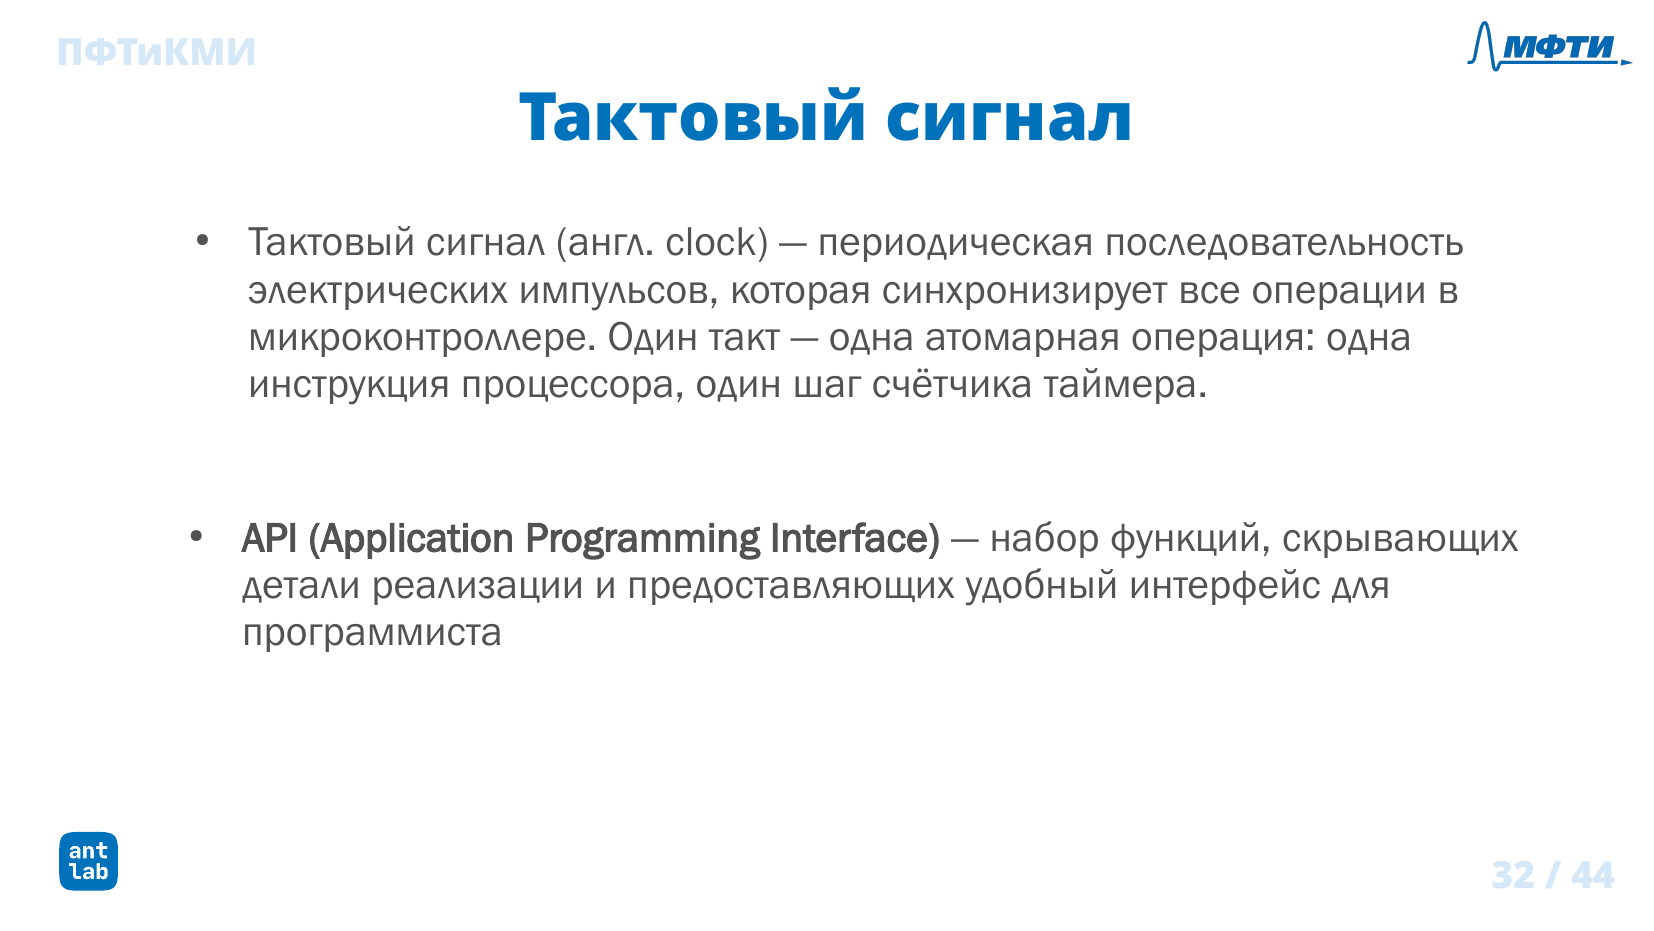

# Тактовый сигнал
Тактовый сигнал (англ. clock) — периодическая последовательность электрических импульсов, которая синхронизирует все операции в микроконтроллере. Один такт — одна атомарная операция: одна инструкция процессора, один шаг счётчика таймера.
API (Application Programming Interface) — набор функций, скрывающих детали реализации и предоставляющих удобный интерфейс для программиста